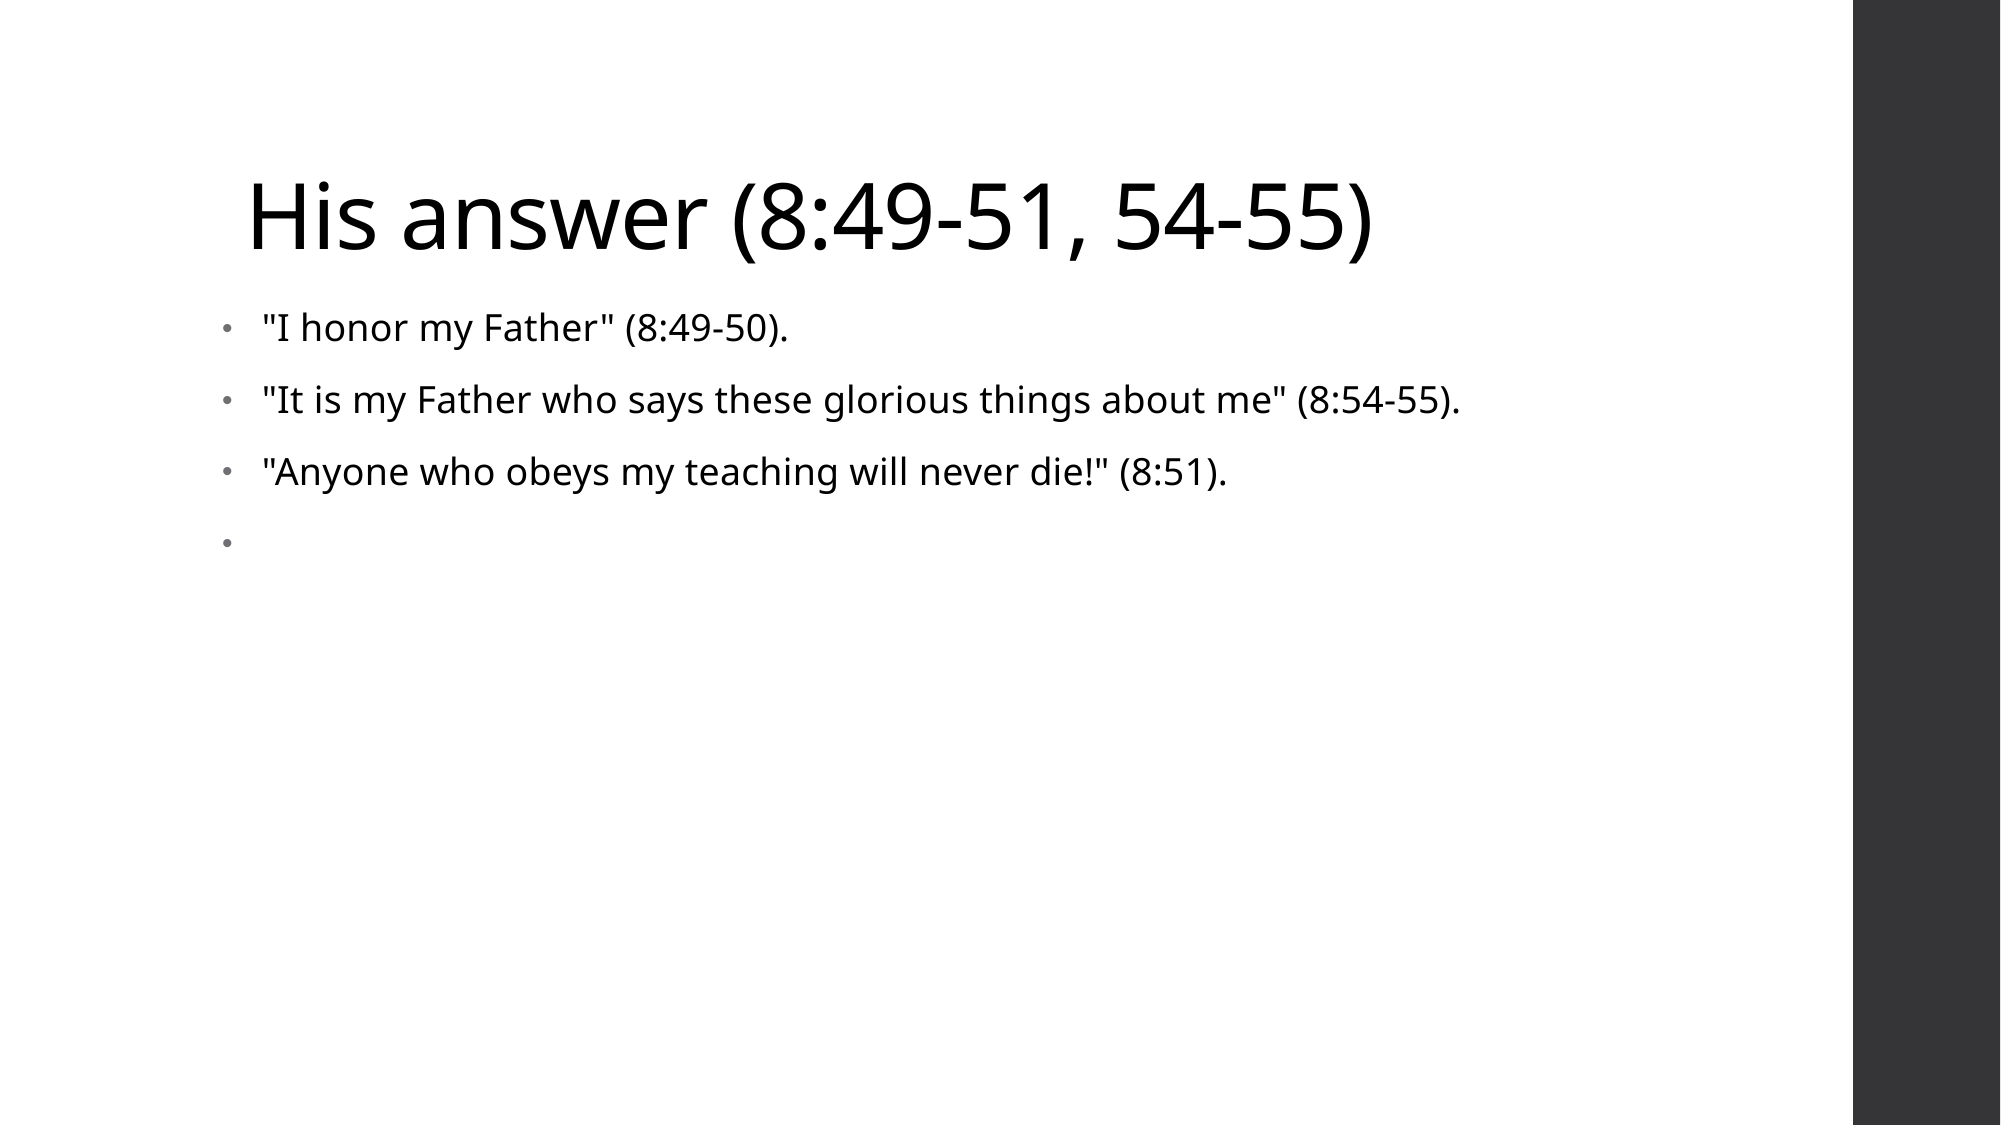

# His answer (8:49-51, 54-55)
 "I honor my Father" (8:49-50).
 "It is my Father who says these glorious things about me" (8:54-55).
 "Anyone who obeys my teaching will never die!" (8:51).